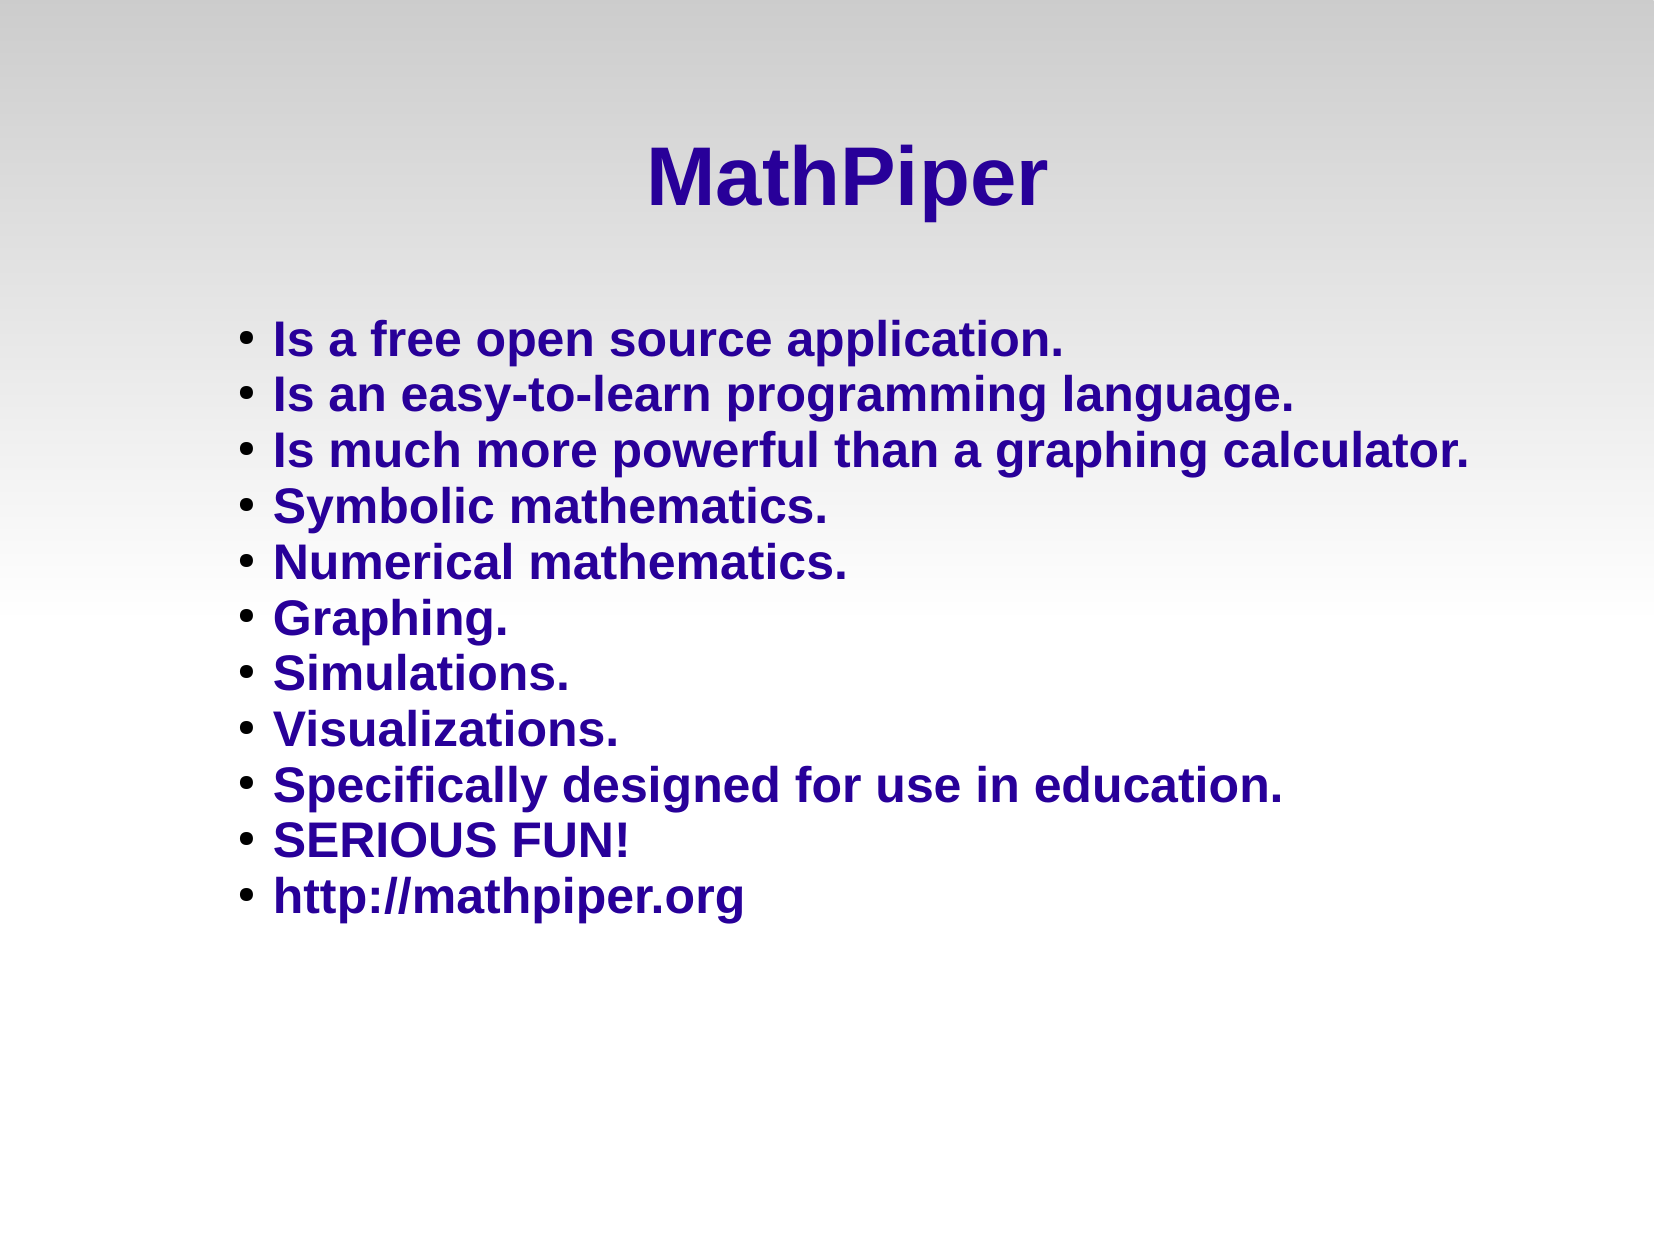

MathPiper
Is a free open source application.
Is an easy-to-learn programming language.
Is much more powerful than a graphing calculator.
Symbolic mathematics.
Numerical mathematics.
Graphing.
Simulations.
Visualizations.
Specifically designed for use in education.
SERIOUS FUN!
http://mathpiper.org